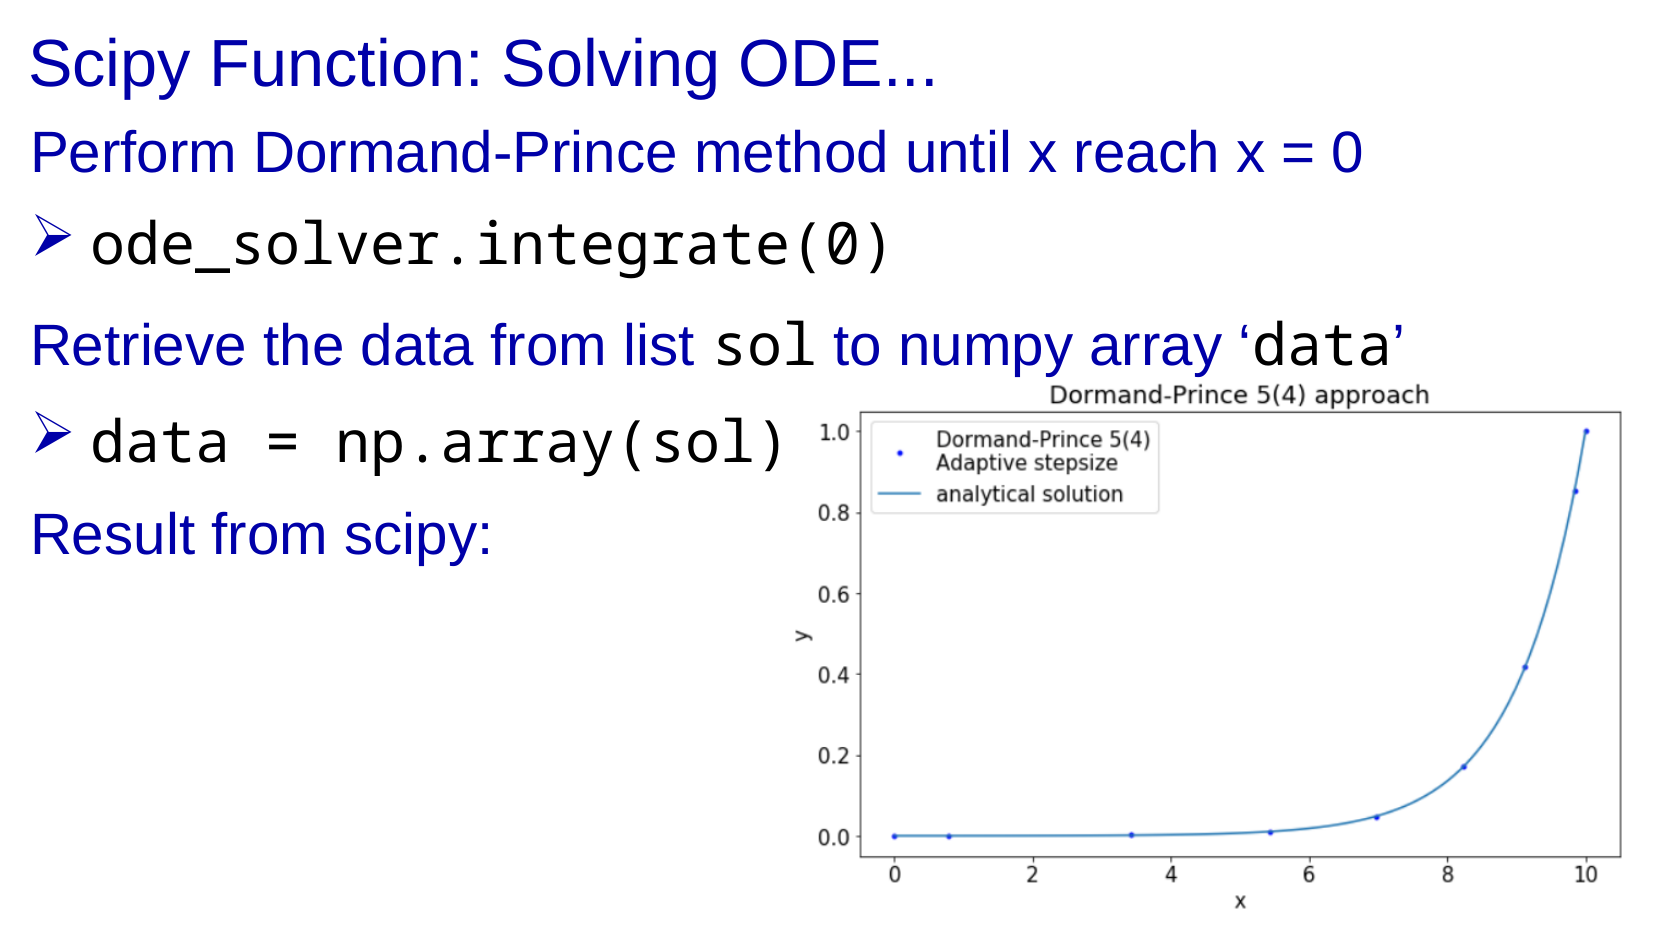

# Scipy Function: Solving ODE...
Perform Dormand-Prince method until x reach x = 0
ode_solver.integrate(0)
Retrieve the data from list sol to numpy array ‘data’
data = np.array(sol)
Result from scipy:
43